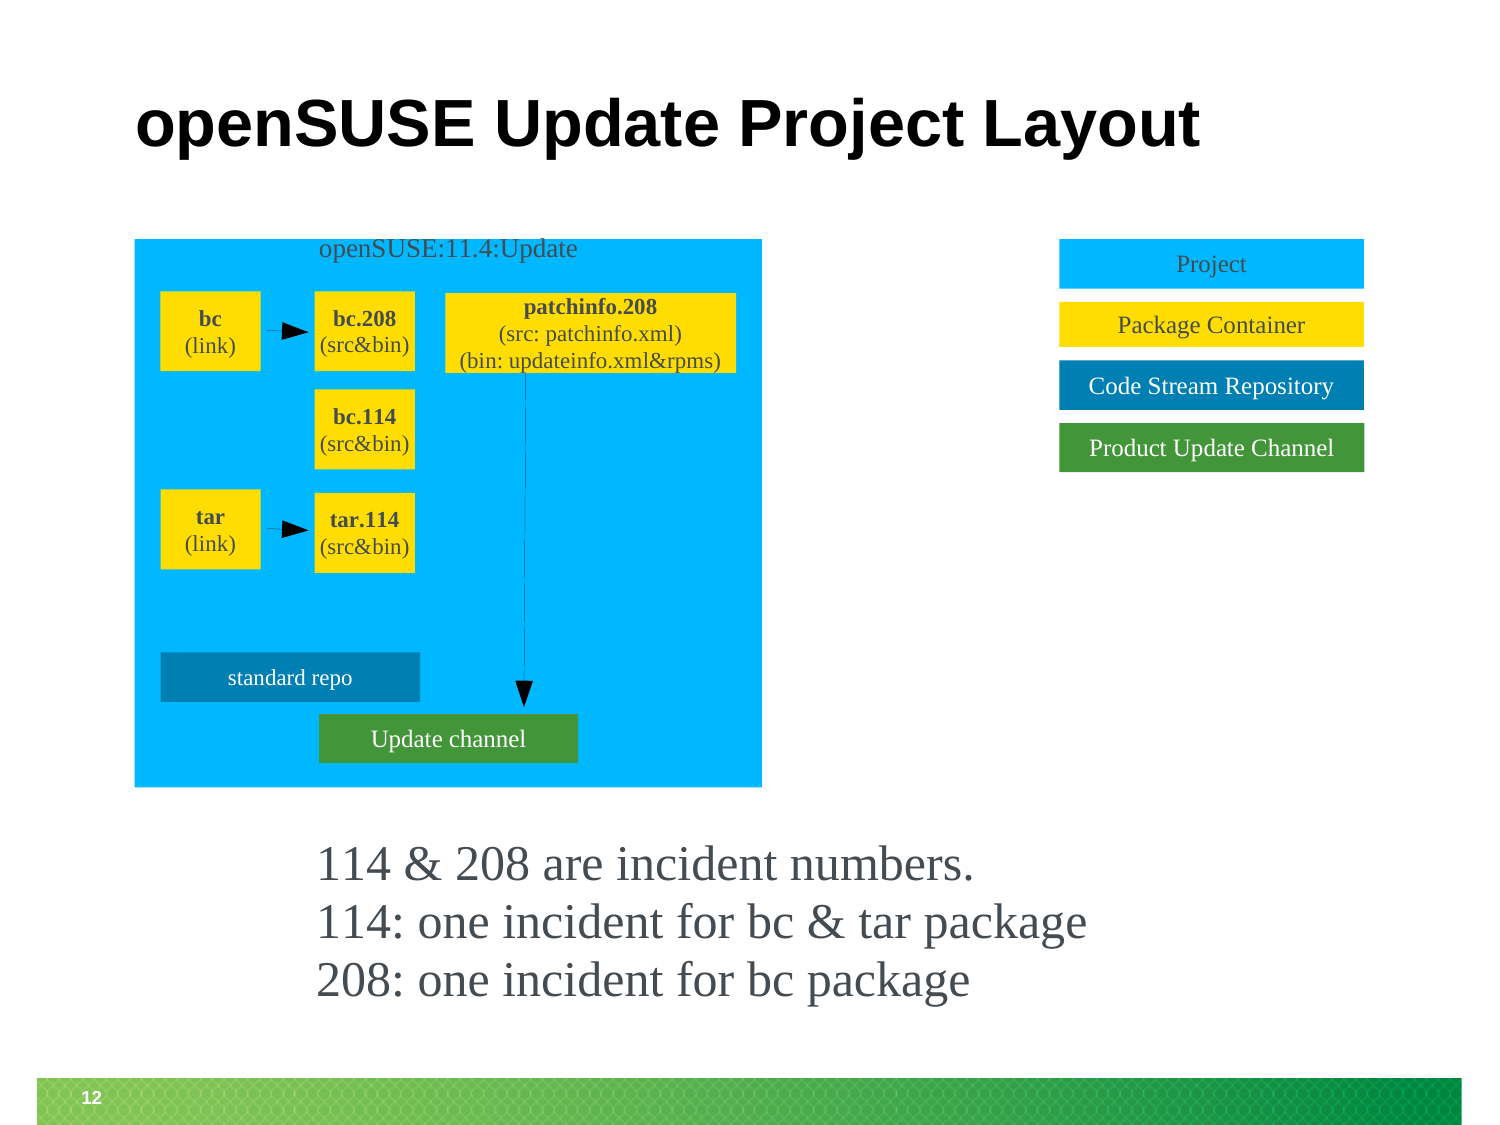

# openSUSE Update Project Layout
openSUSE:11.4:Update
Project
bc.208
(src&bin)
bc
(link)
patchinfo.208
(src: patchinfo.xml)
(bin: updateinfo.xml&rpms)
Package Container
Code Stream Repository
bc.114
(src&bin)
Product Update Channel
tar
(link)
tar.114
(src&bin)
standard repo
Update channel
114 & 208 are incident numbers.
114: one incident for bc & tar package
208: one incident for bc package